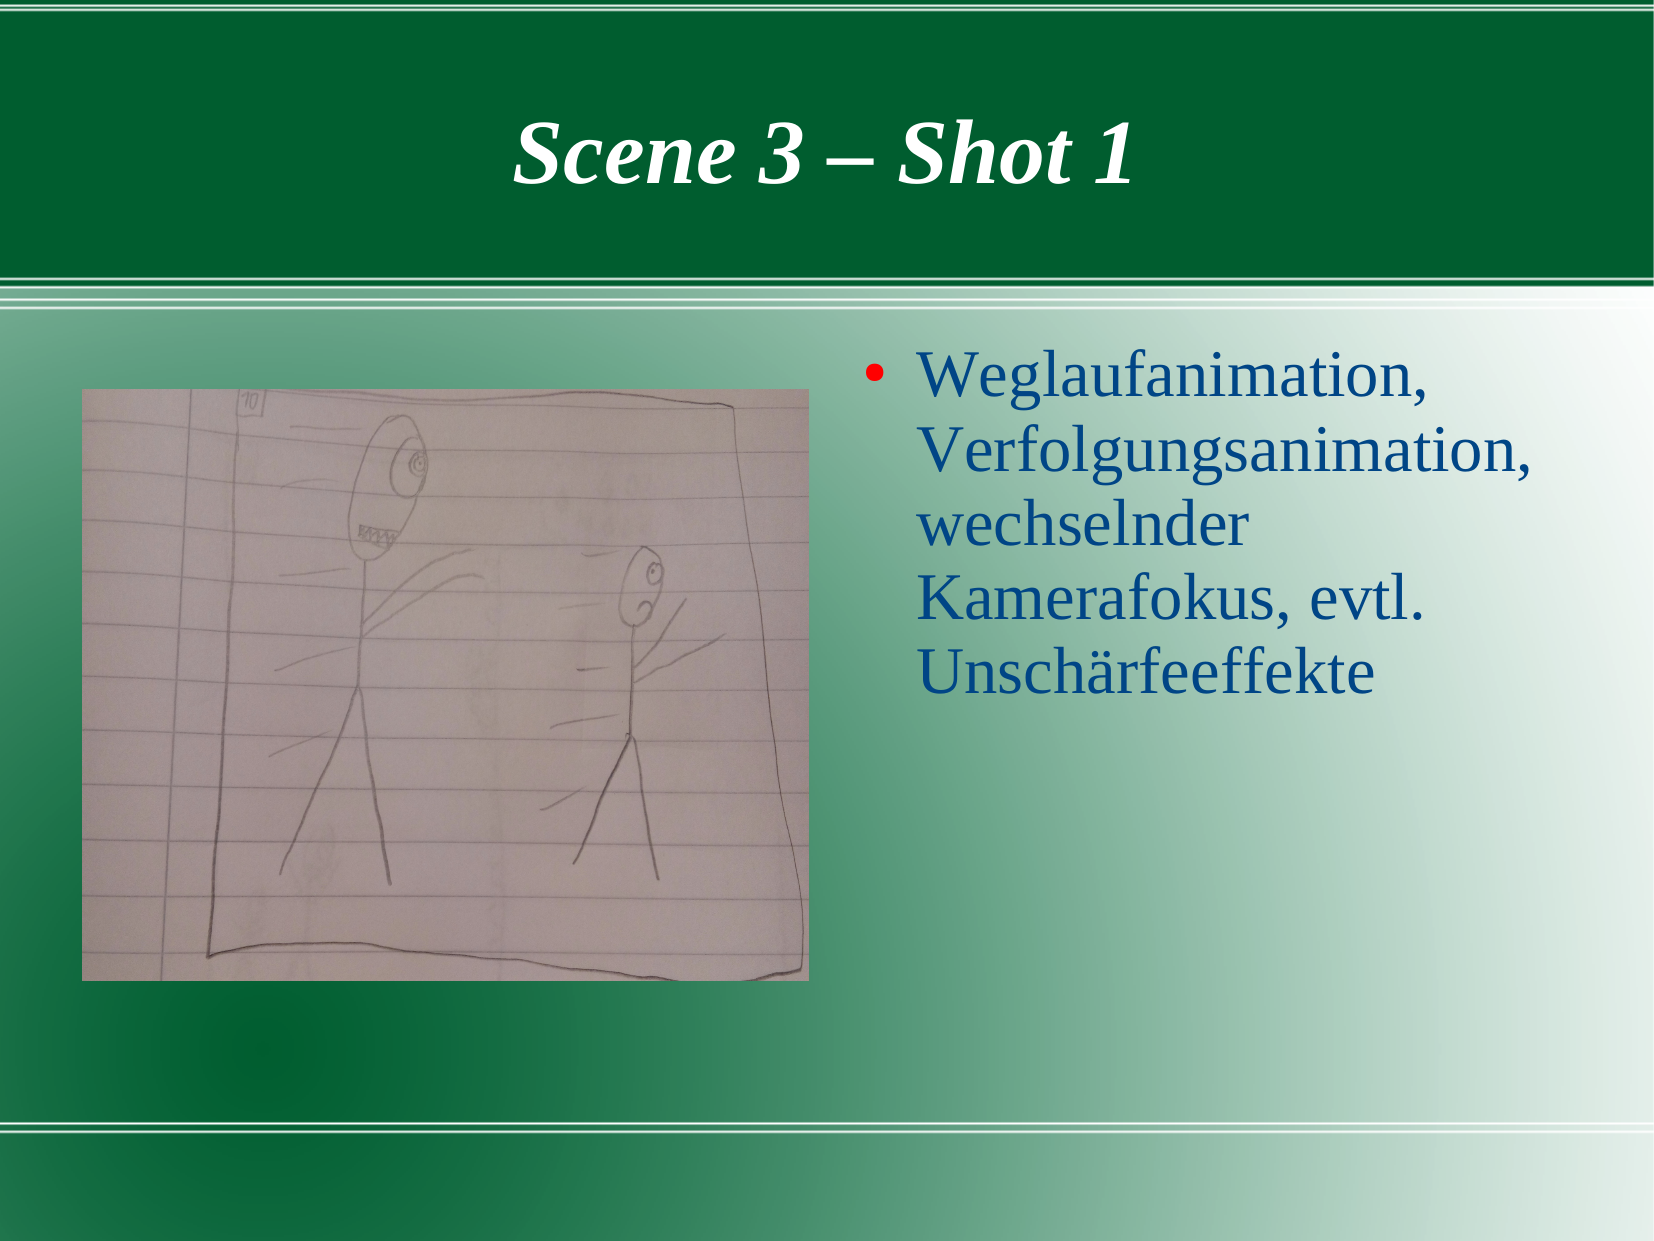

# Scene 3 – Shot 1
Weglaufanimation, Verfolgungsanimation, wechselnder Kamerafokus, evtl. Unschärfeeffekte